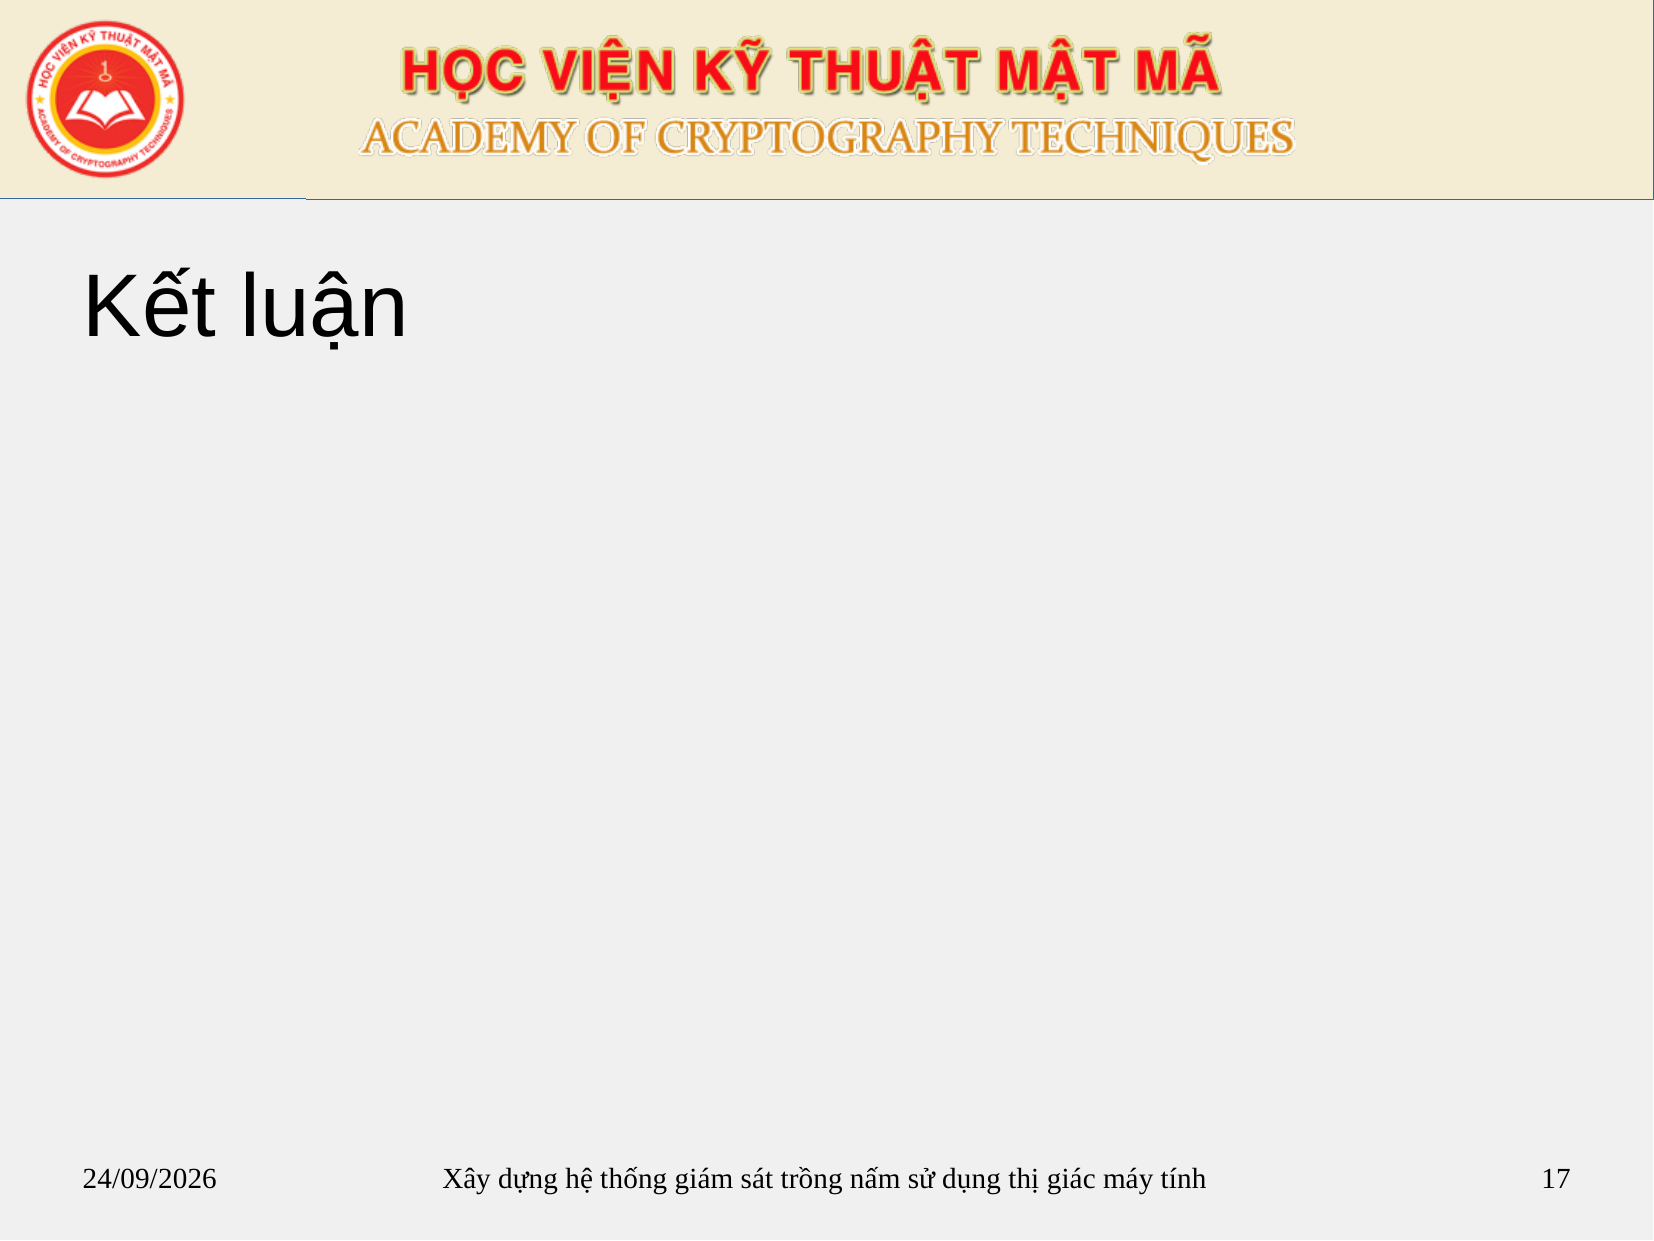

# Kết luận
Xây dựng hệ thống giám sát trồng nấm sử dụng thị giác máy tính
17